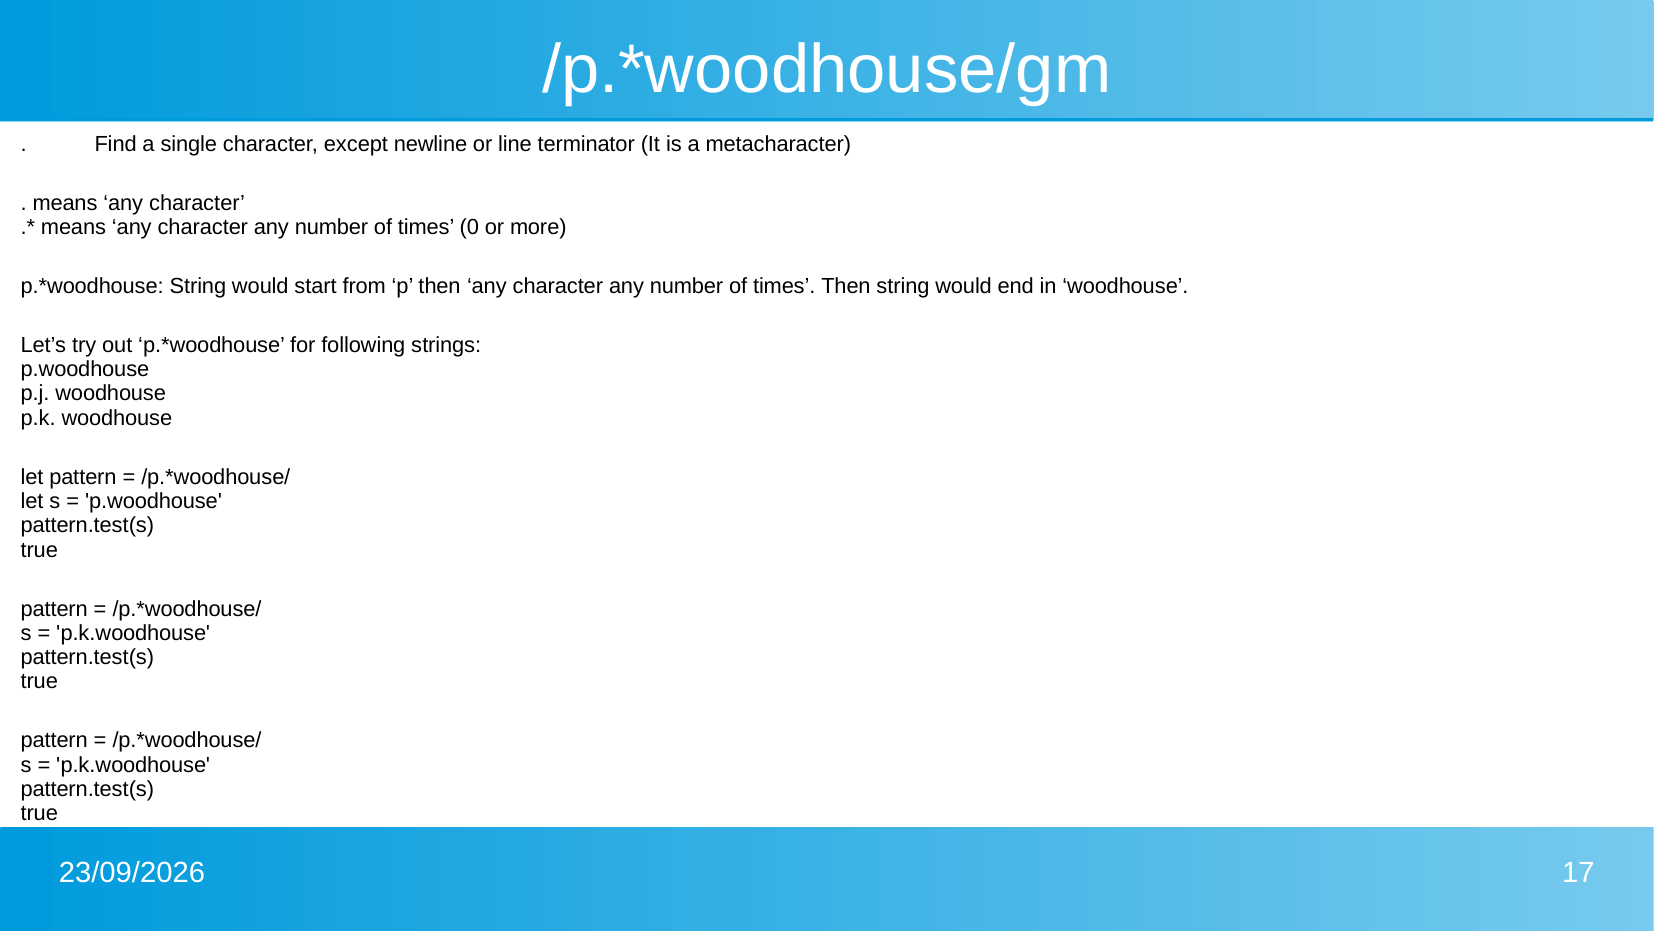

# /p.*woodhouse/gm
. 	Find a single character, except newline or line terminator (It is a metacharacter)
. means ‘any character’
.* means ‘any character any number of times’ (0 or more)
p.*woodhouse: String would start from ‘p’ then ‘any character any number of times’. Then string would end in ‘woodhouse’.
Let’s try out ‘p.*woodhouse’ for following strings:
p.woodhouse
p.j. woodhouse
p.k. woodhouse
let pattern = /p.*woodhouse/
let s = 'p.woodhouse'
pattern.test(s)
true
pattern = /p.*woodhouse/
s = 'p.k.woodhouse'
pattern.test(s)
true
pattern = /p.*woodhouse/
s = 'p.k.woodhouse'
pattern.test(s)
true
17